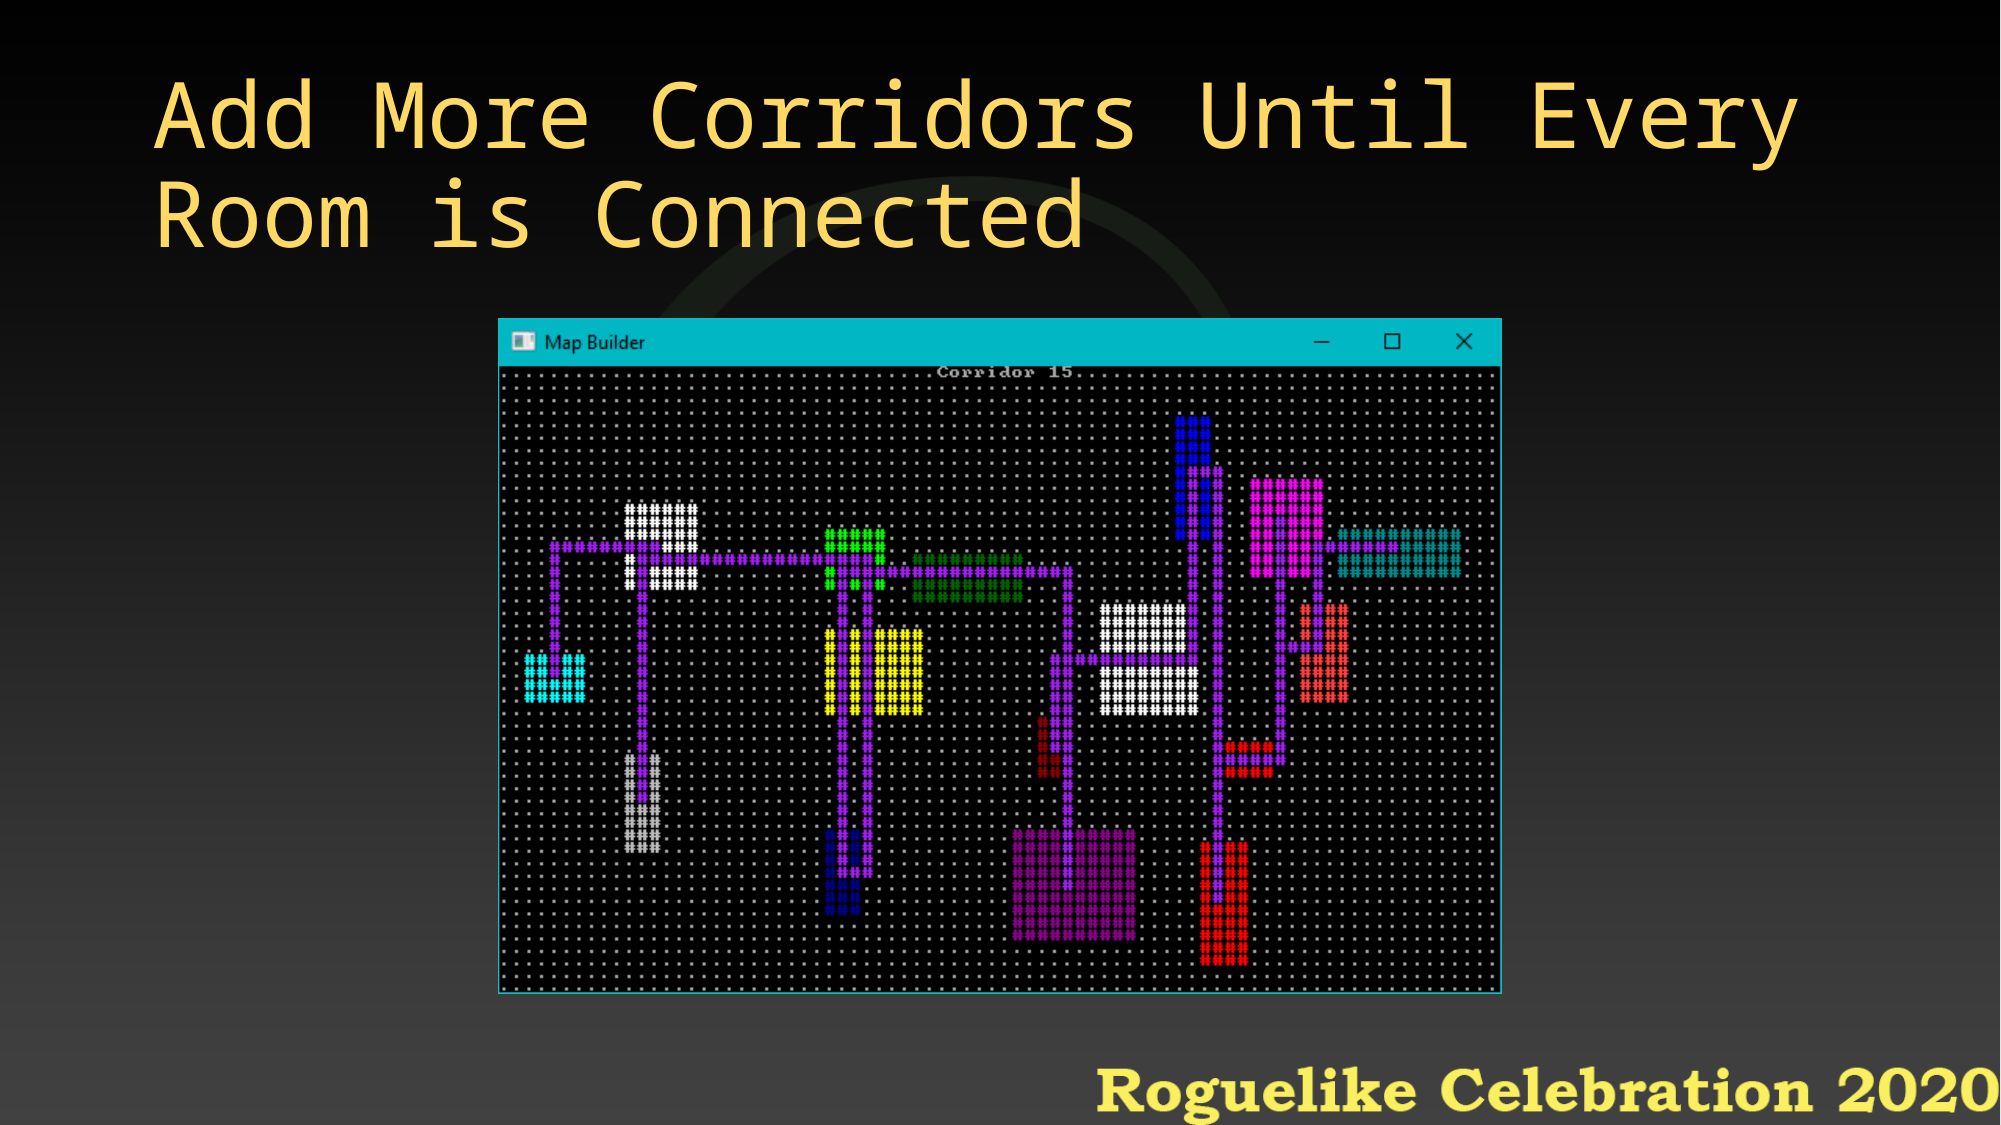

# Add More Corridors Until Every Room is Connected